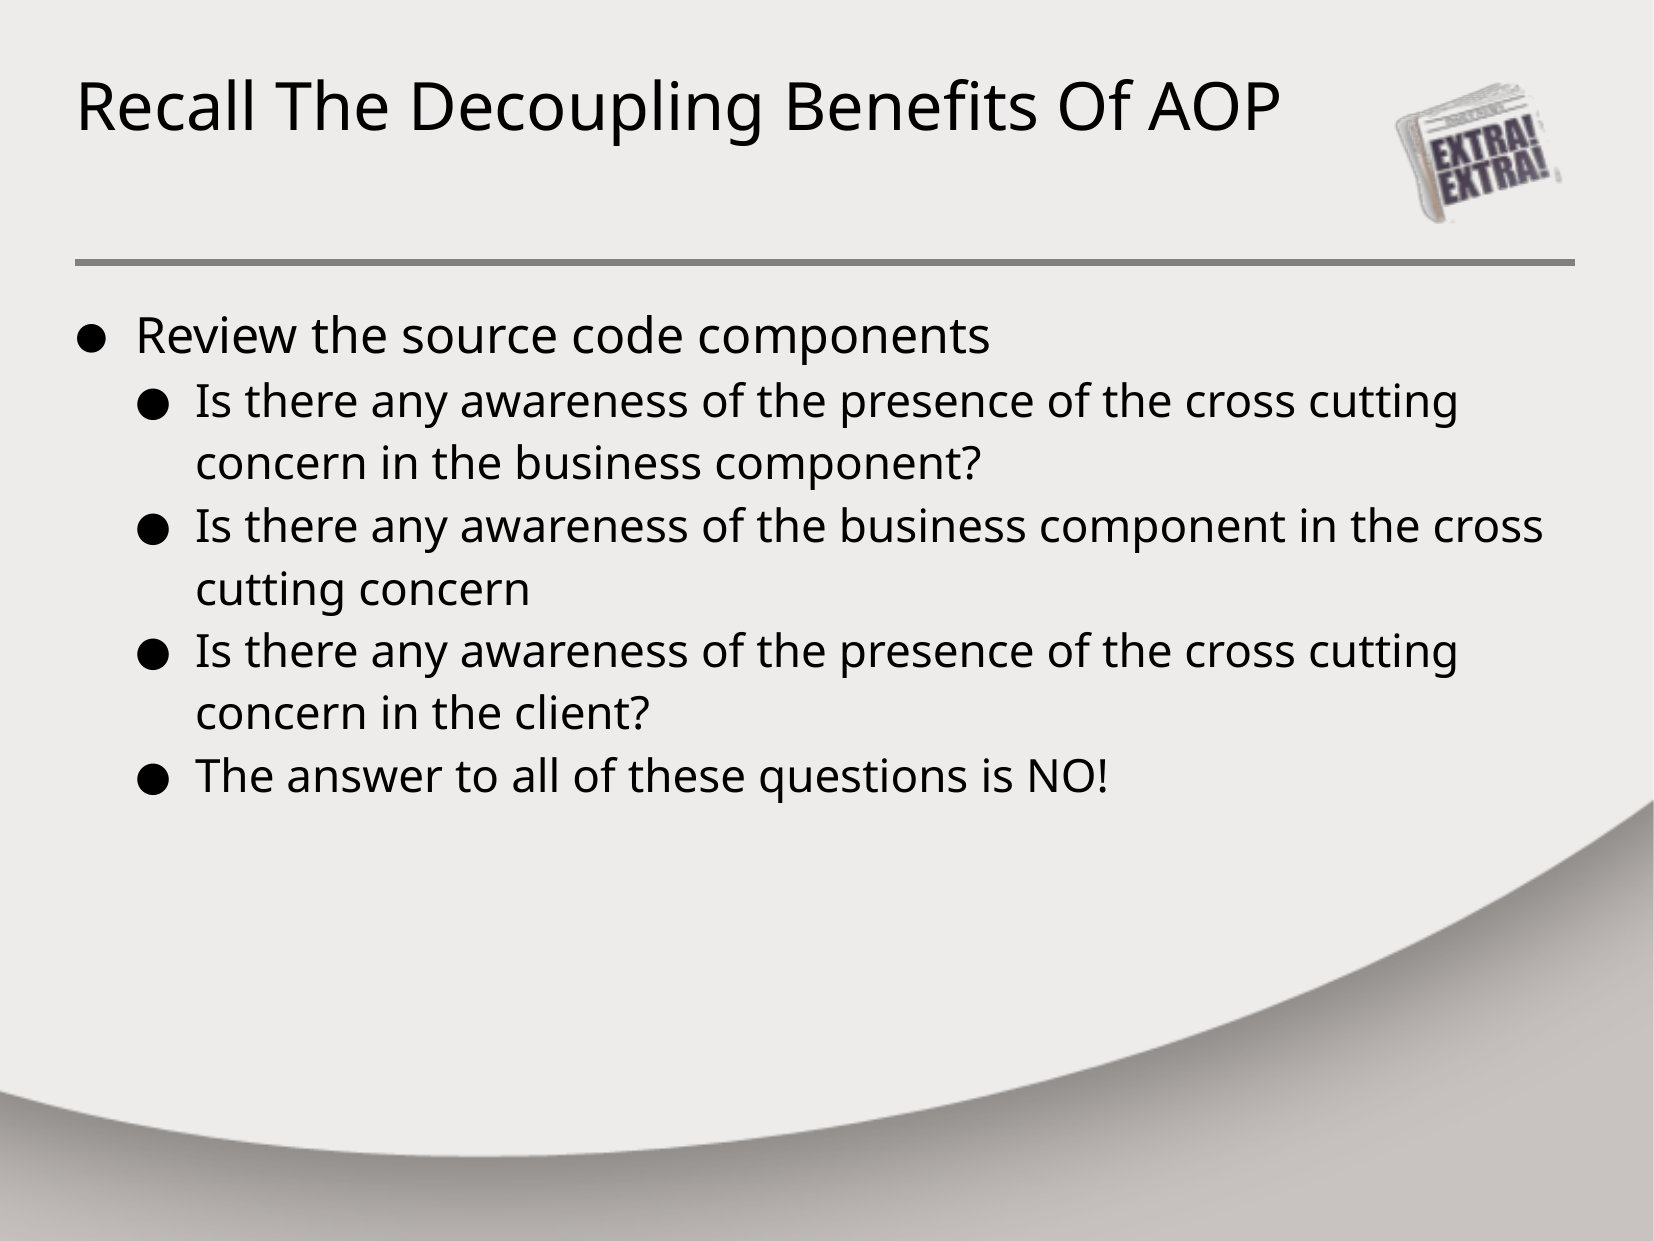

# Recall The Decoupling Benefits Of AOP
Review the source code components
Is there any awareness of the presence of the cross cutting concern in the business component?
Is there any awareness of the business component in the cross cutting concern
Is there any awareness of the presence of the cross cutting concern in the client?
The answer to all of these questions is NO!